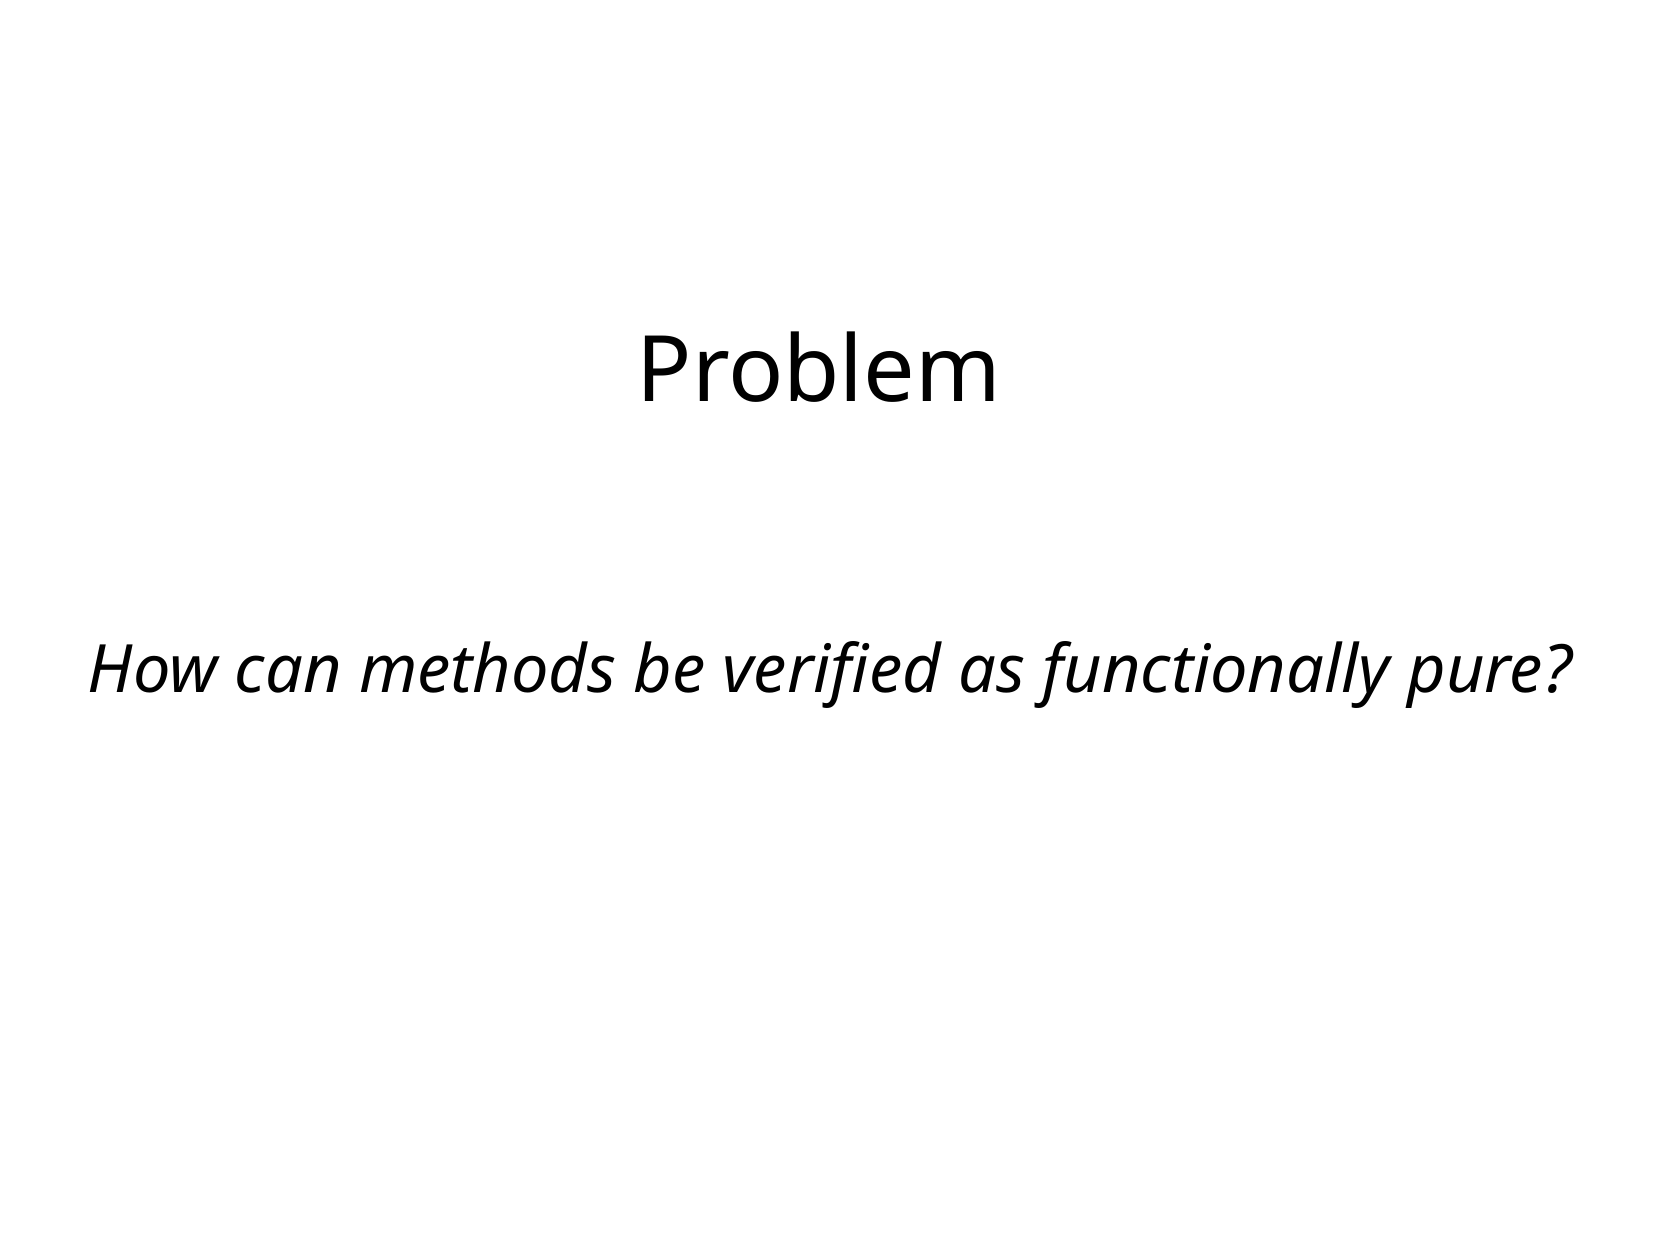

# Problem
How can methods be verified as functionally pure?